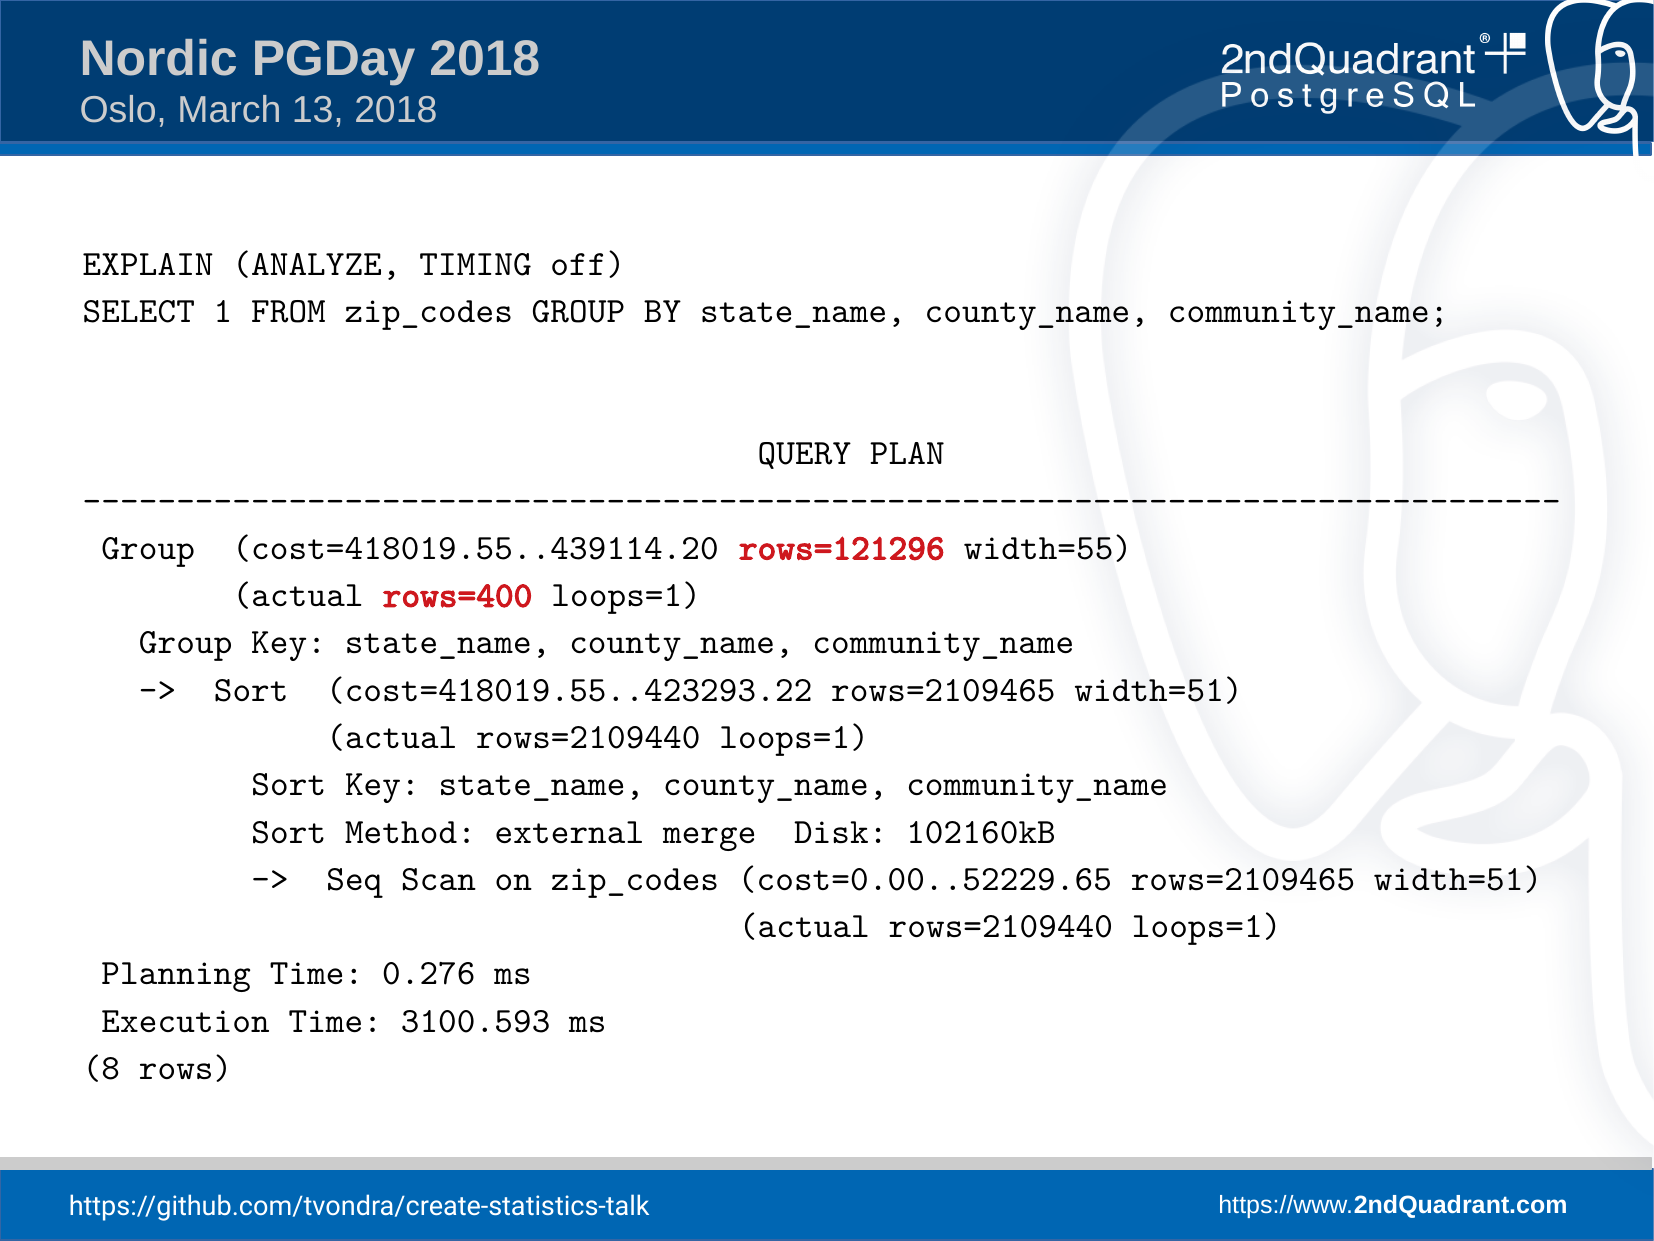

# EXPLAIN (ANALYZE, TIMING off) SELECT 1 FROM zip_codes GROUP BY state_name, county_name, community_name;
 QUERY PLAN
-------------------------------------------------------------------------------
 Group (cost=418019.55..439114.20 rows=121296 width=55)
 (actual rows=400 loops=1)
 Group Key: state_name, county_name, community_name
 -> Sort (cost=418019.55..423293.22 rows=2109465 width=51)
 (actual rows=2109440 loops=1)
 Sort Key: state_name, county_name, community_name
 Sort Method: external merge Disk: 102160kB
 -> Seq Scan on zip_codes (cost=0.00..52229.65 rows=2109465 width=51)
 (actual rows=2109440 loops=1)
 Planning Time: 0.276 ms
 Execution Time: 3100.593 ms
(8 rows)